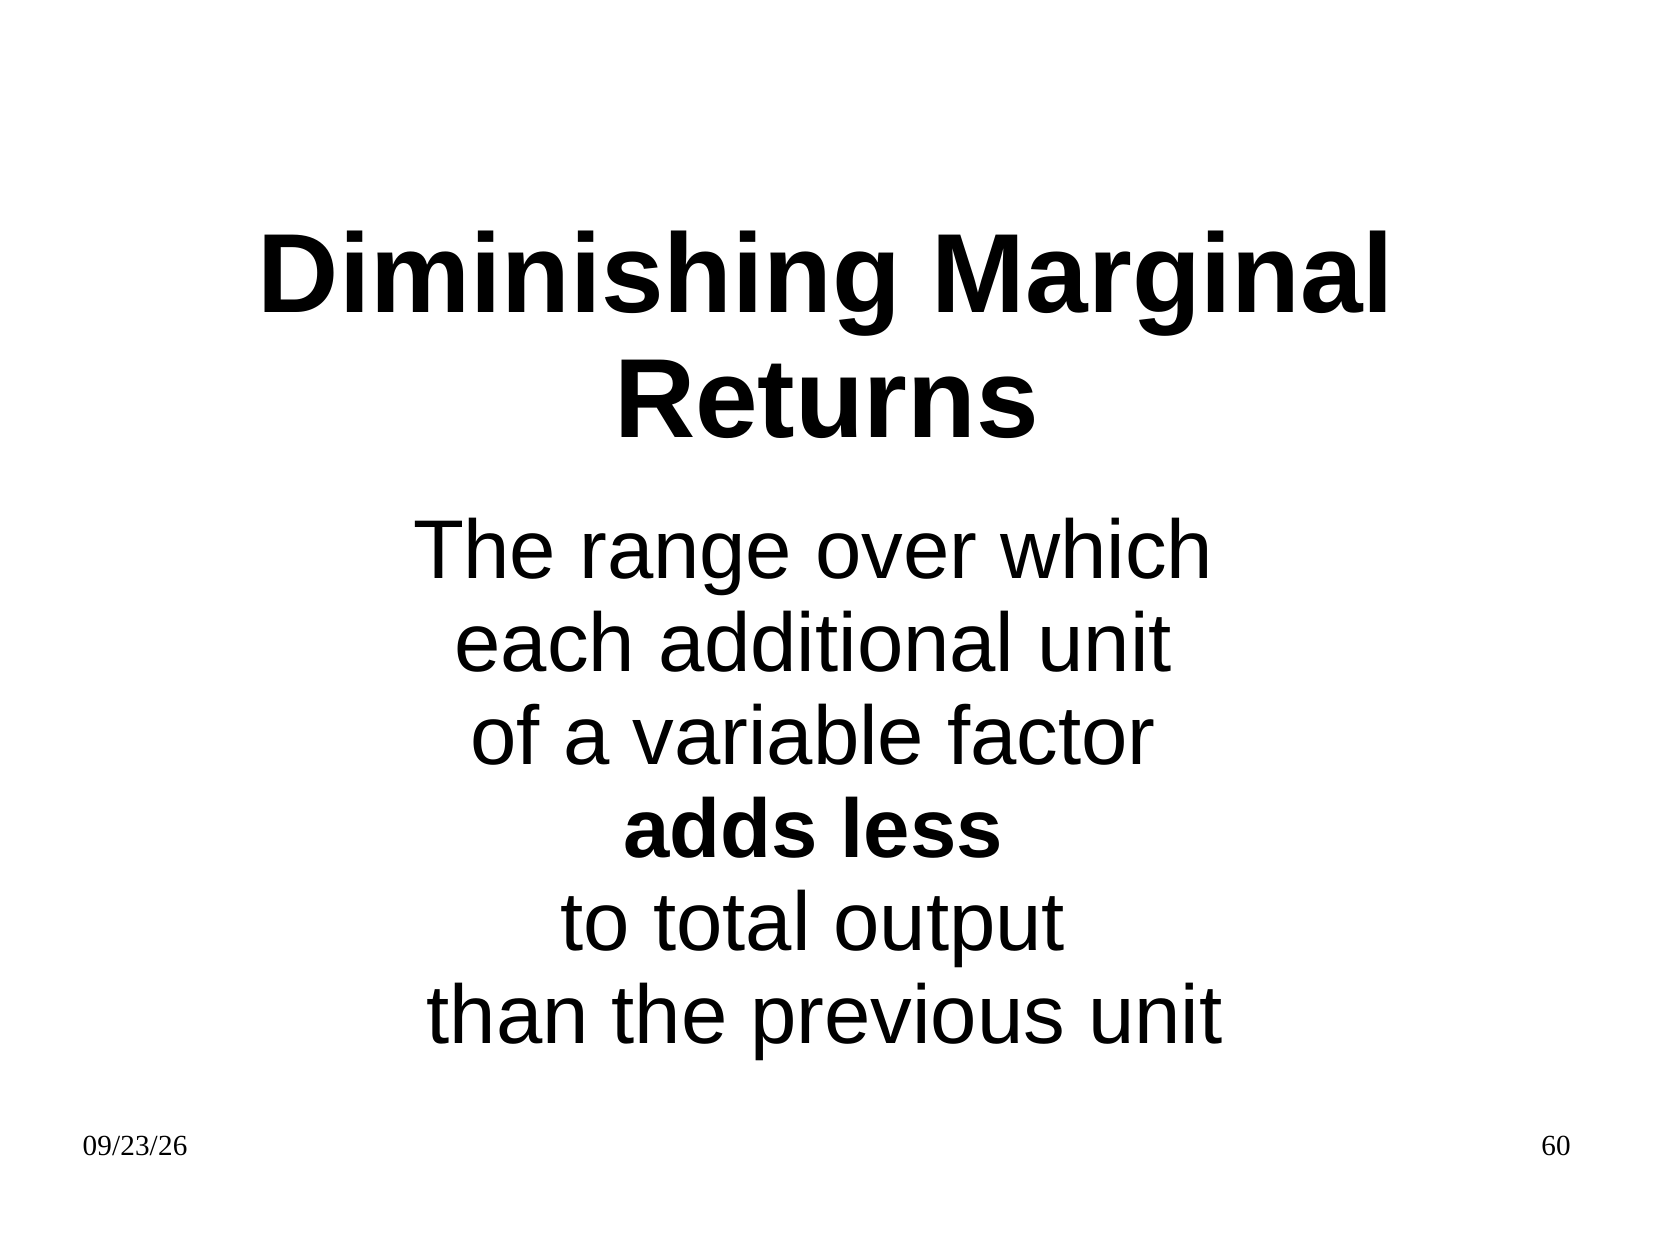

# Diminishing Marginal Returns
The range over which
each additional unit
of a variable factor
adds less
to total output
than the previous unit
60